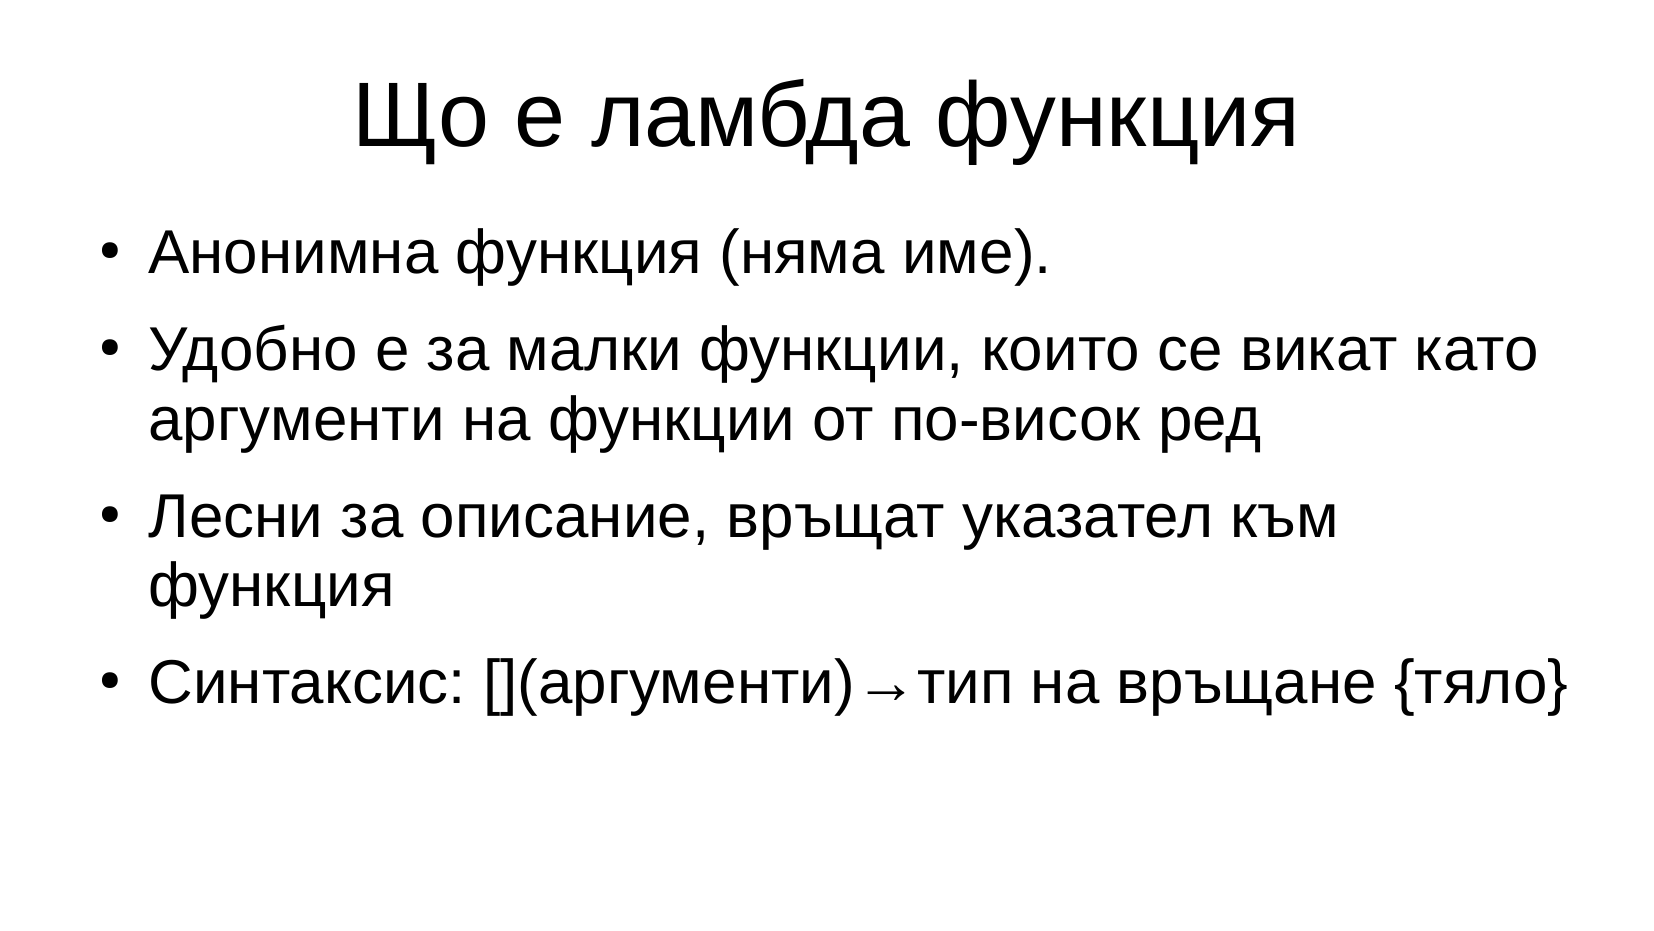

# Що е ламбда функция
Анонимна функция (няма име).
Удобно е за малки функции, които се викат като аргументи на функции от по-висок ред
Лесни за описание, връщат указател към функция
Синтаксис: [](аргументи)→тип на връщане {тяло}